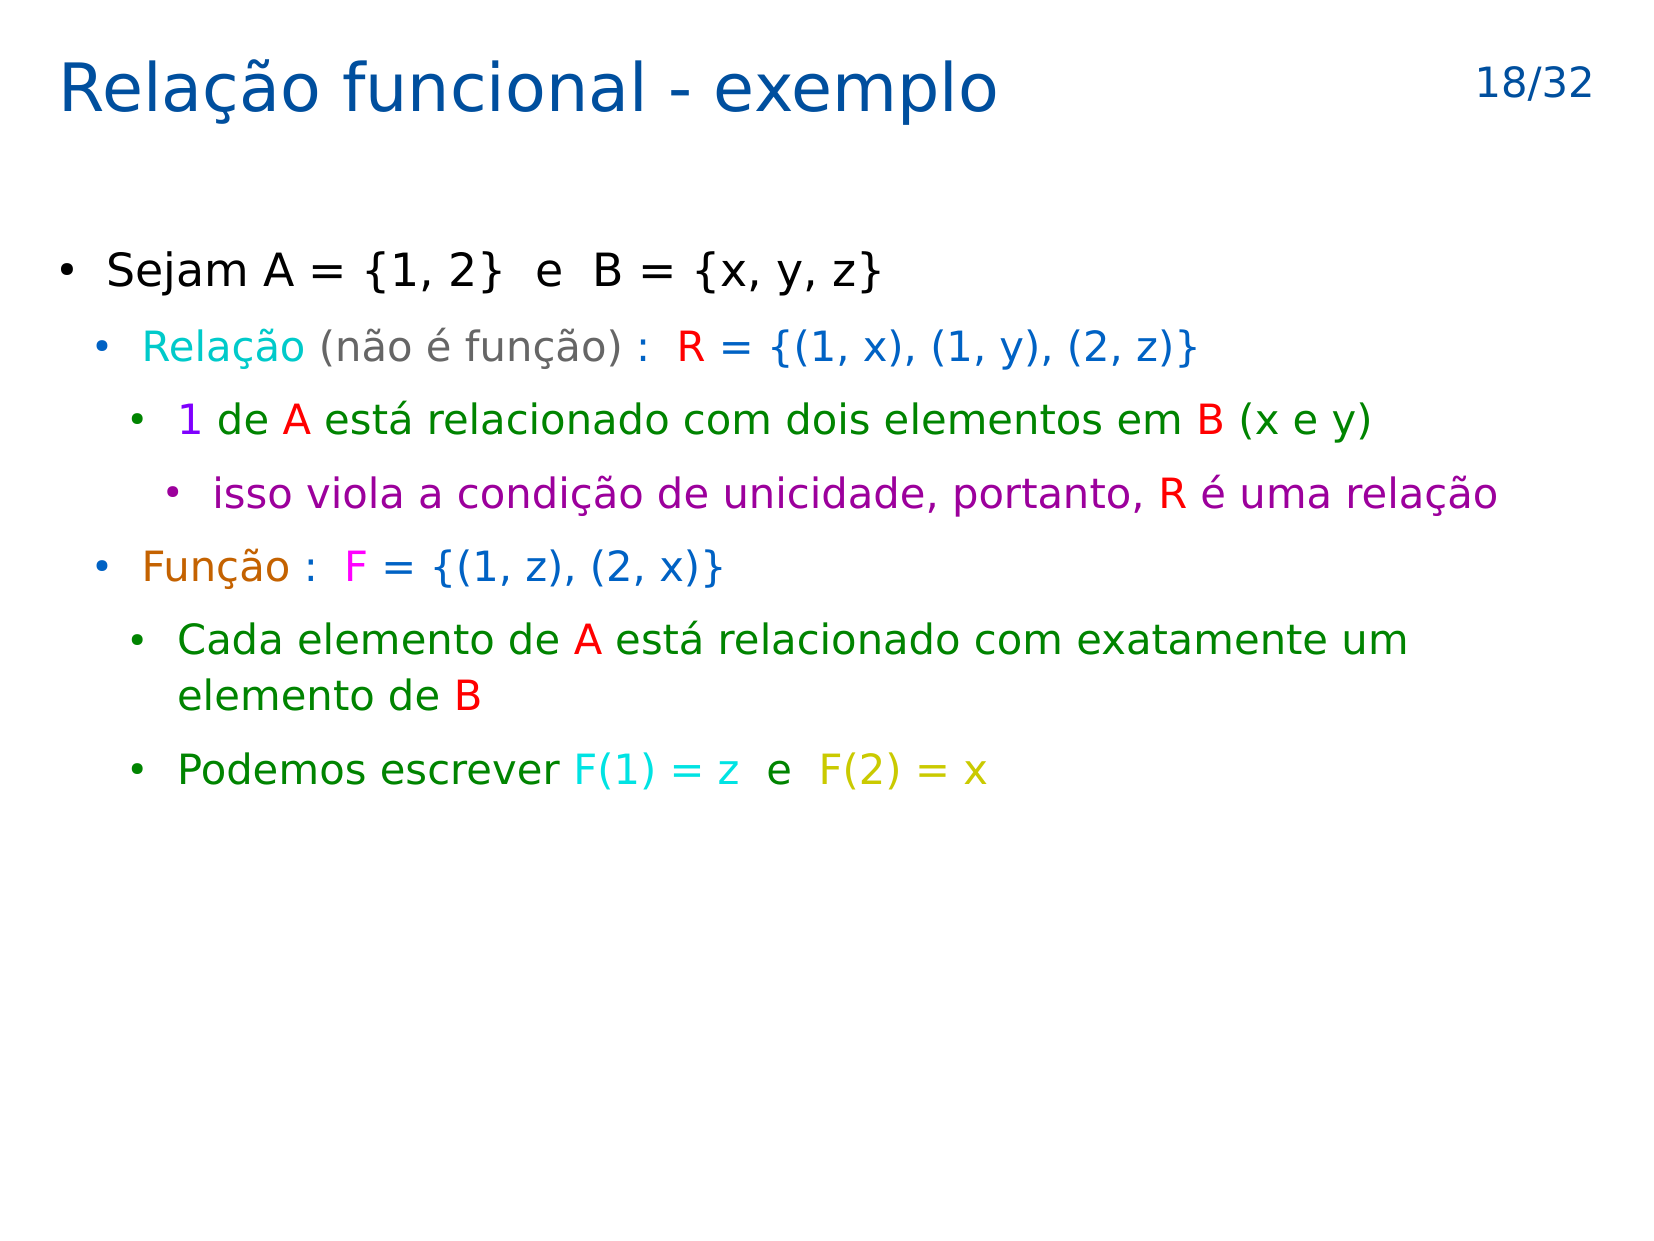

# Relação funcional - exemplo
18
Sejam A = {1, 2} e B = {x, y, z}
Relação (não é função) : R = {(1, x), (1, y), (2, z)}
1 de A está relacionado com dois elementos em B (x e y)
isso viola a condição de unicidade, portanto, R é uma relação
Função : F = {(1, z), (2, x)}
Cada elemento de A está relacionado com exatamente um elemento de B
Podemos escrever F(1) = z e F(2) = x